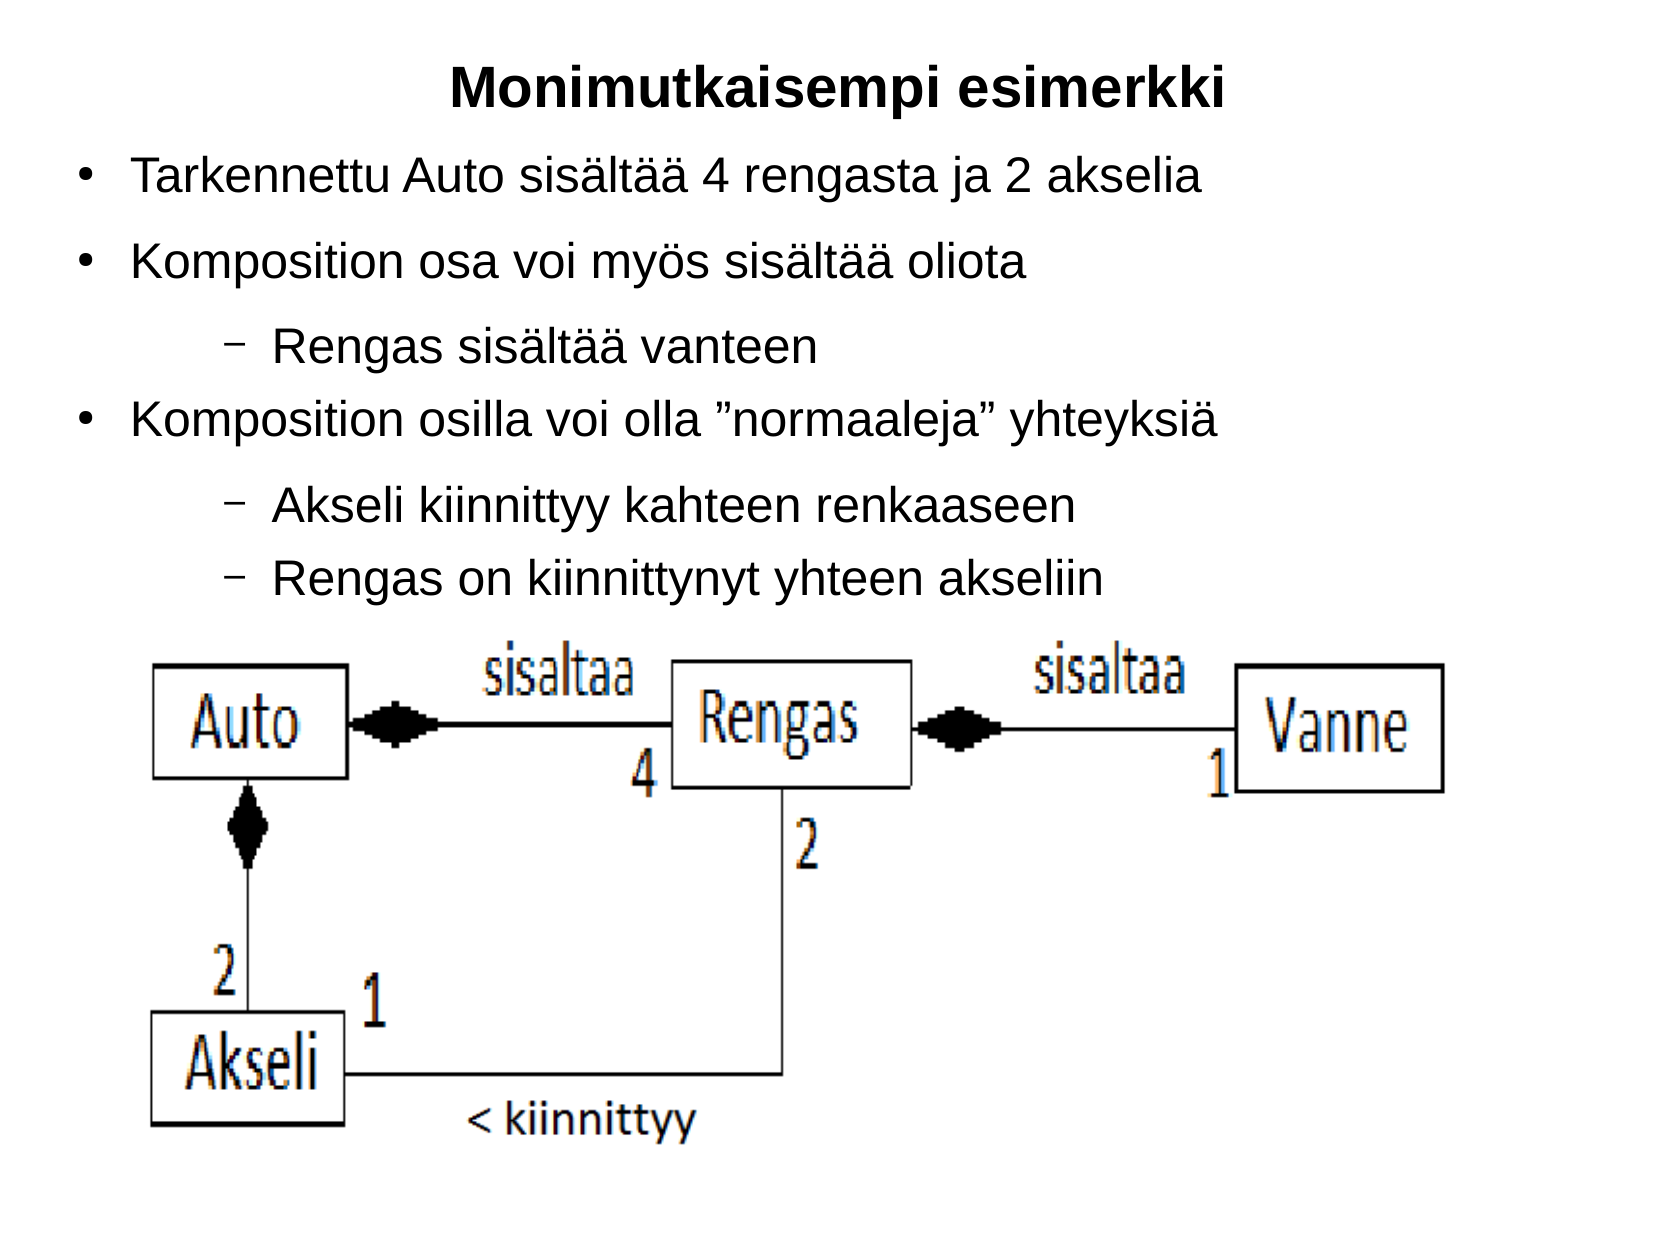

# Monimutkaisempi esimerkki
Tarkennettu Auto sisältää 4 rengasta ja 2 akselia
Komposition osa voi myös sisältää oliota
Rengas sisältää vanteen
Komposition osilla voi olla ”normaaleja” yhteyksiä
Akseli kiinnittyy kahteen renkaaseen
Rengas on kiinnittynyt yhteen akseliin